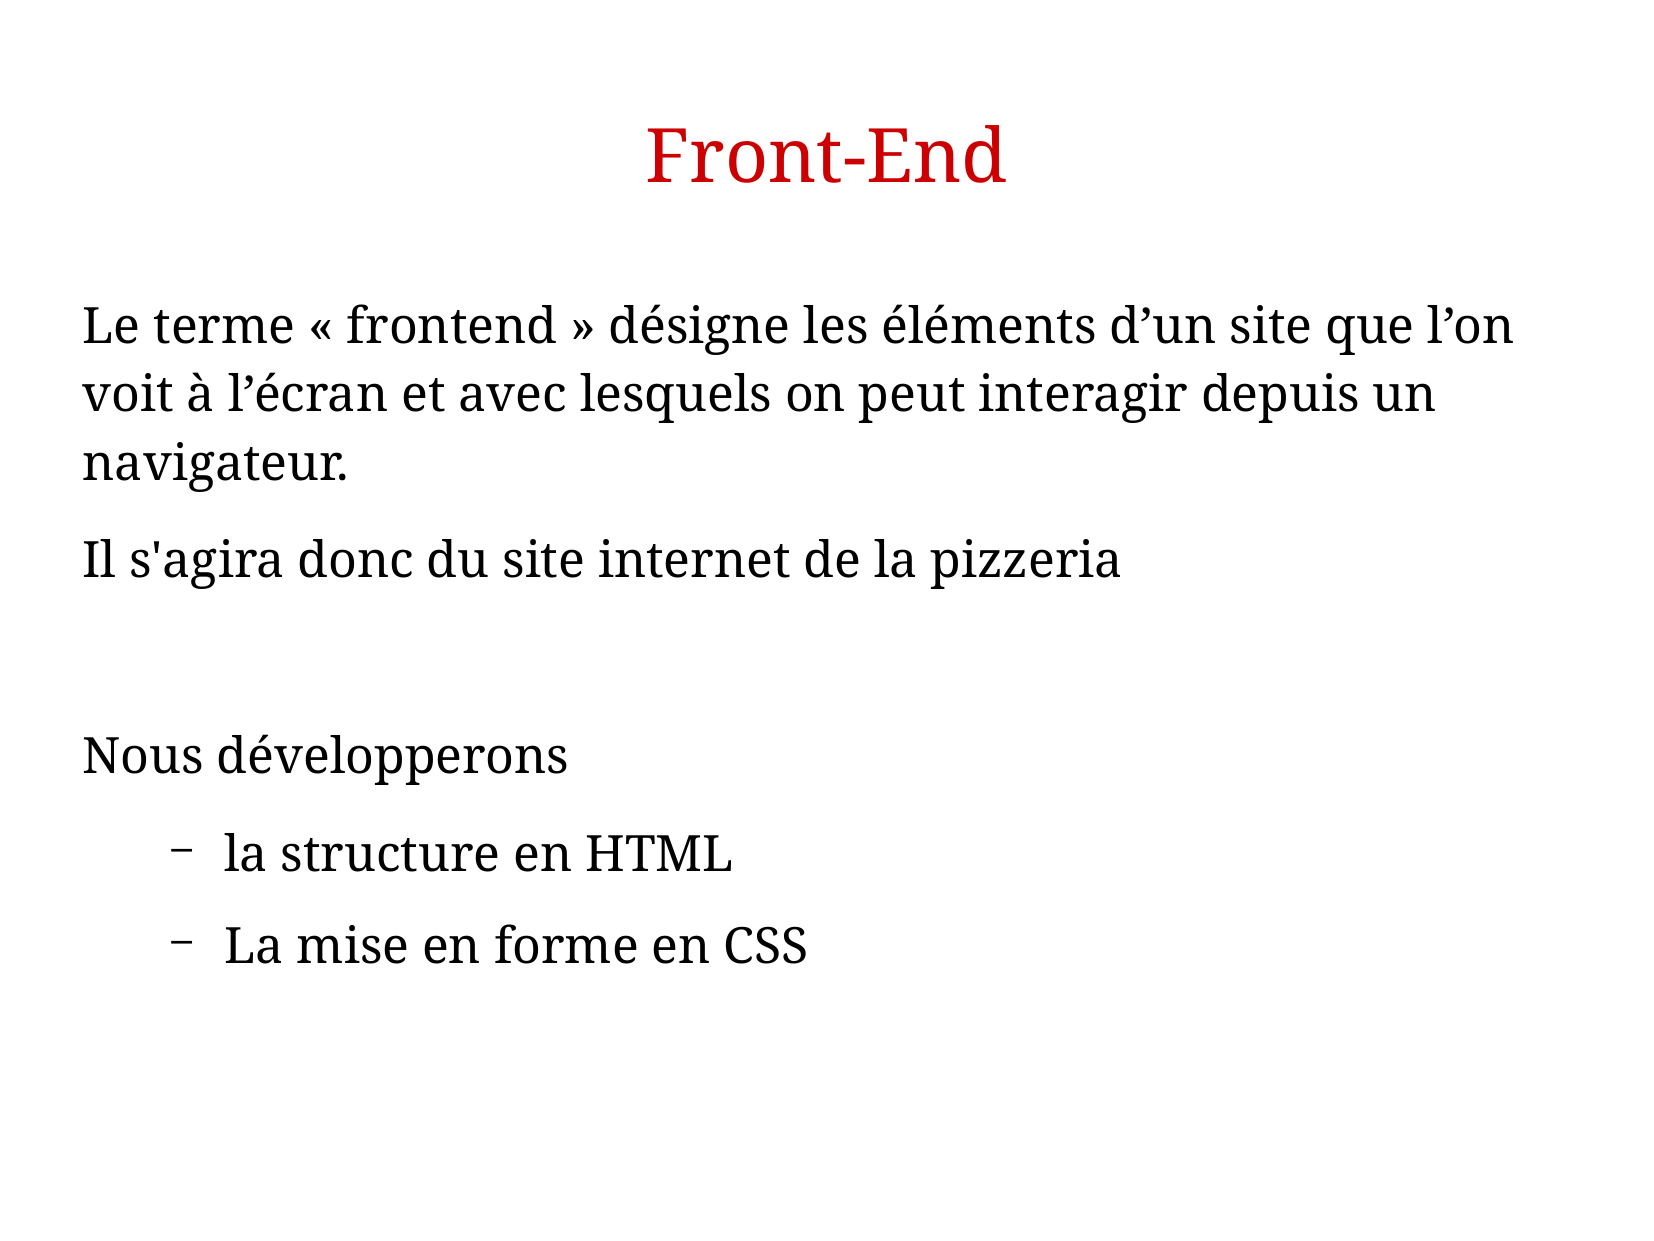

# Front-End
Le terme « frontend » désigne les éléments d’un site que l’on voit à l’écran et avec lesquels on peut interagir depuis un navigateur.
Il s'agira donc du site internet de la pizzeria
Nous développerons
la structure en HTML
La mise en forme en CSS